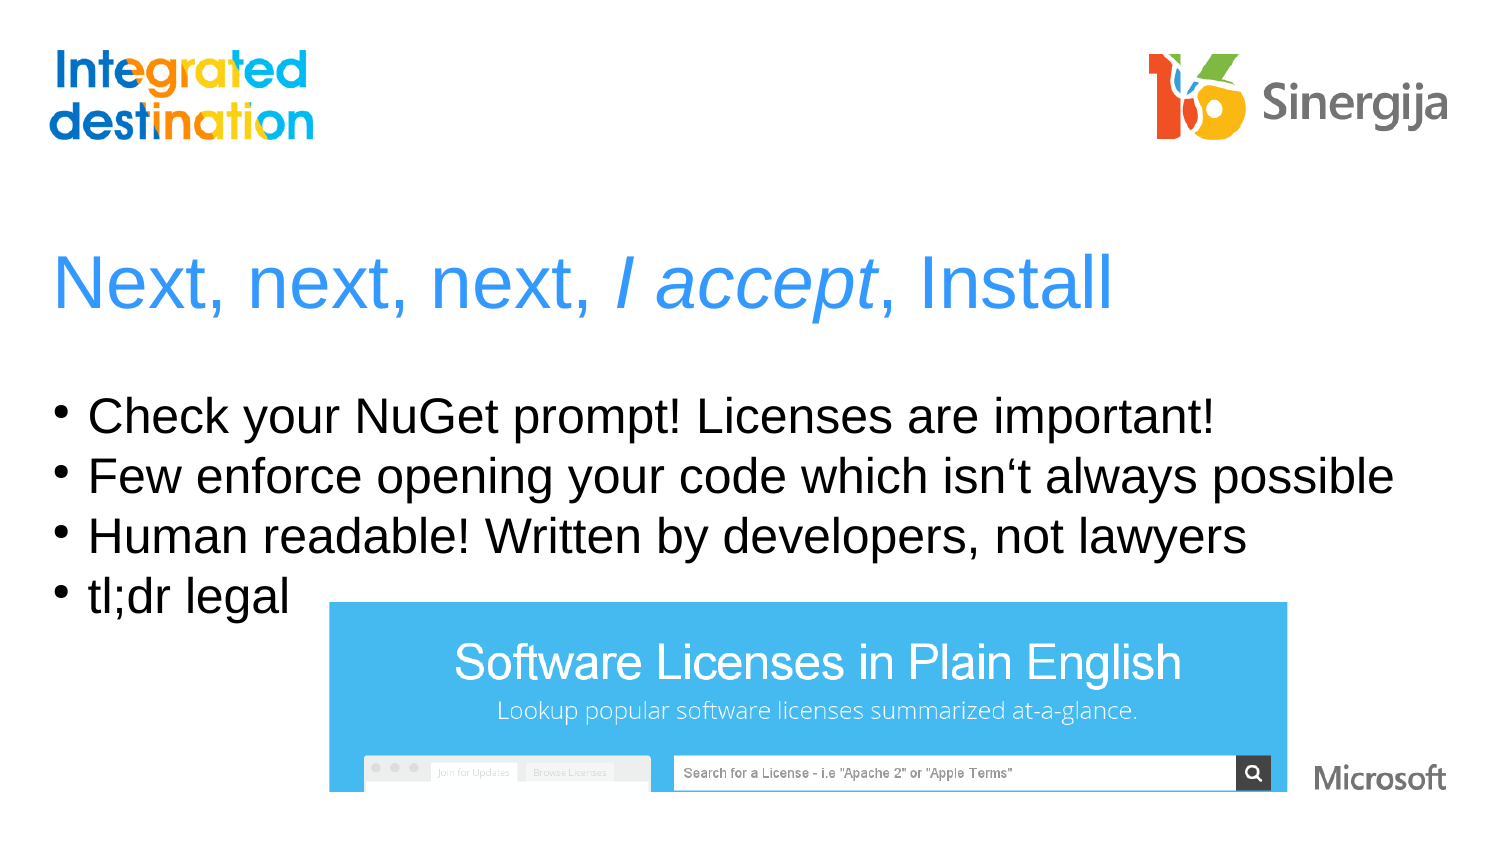

Next, next, next, I accept, Install
Check your NuGet prompt! Licenses are important!
Few enforce opening your code which isn‘t always possible
Human readable! Written by developers, not lawyers
tl;dr legal